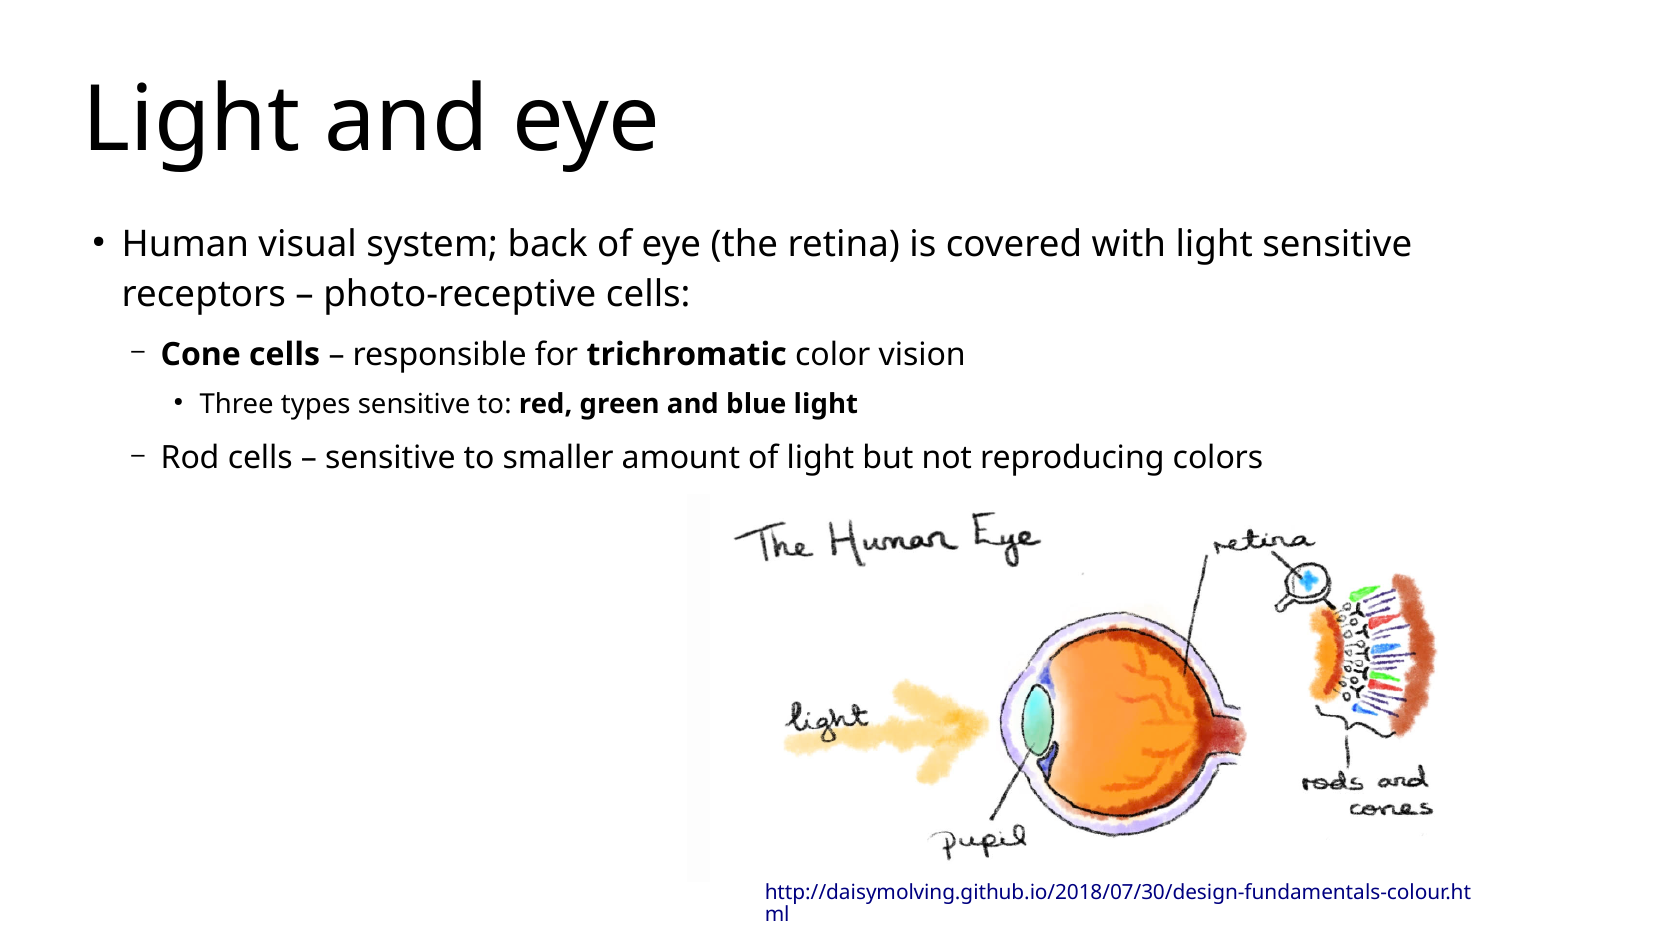

# Light and eye
Human visual system; back of eye (the retina) is covered with light sensitive receptors – photo-receptive cells:
Cone cells – responsible for trichromatic color vision
Three types sensitive to: red, green and blue light
Rod cells – sensitive to smaller amount of light but not reproducing colors
http://daisymolving.github.io/2018/07/30/design-fundamentals-colour.html